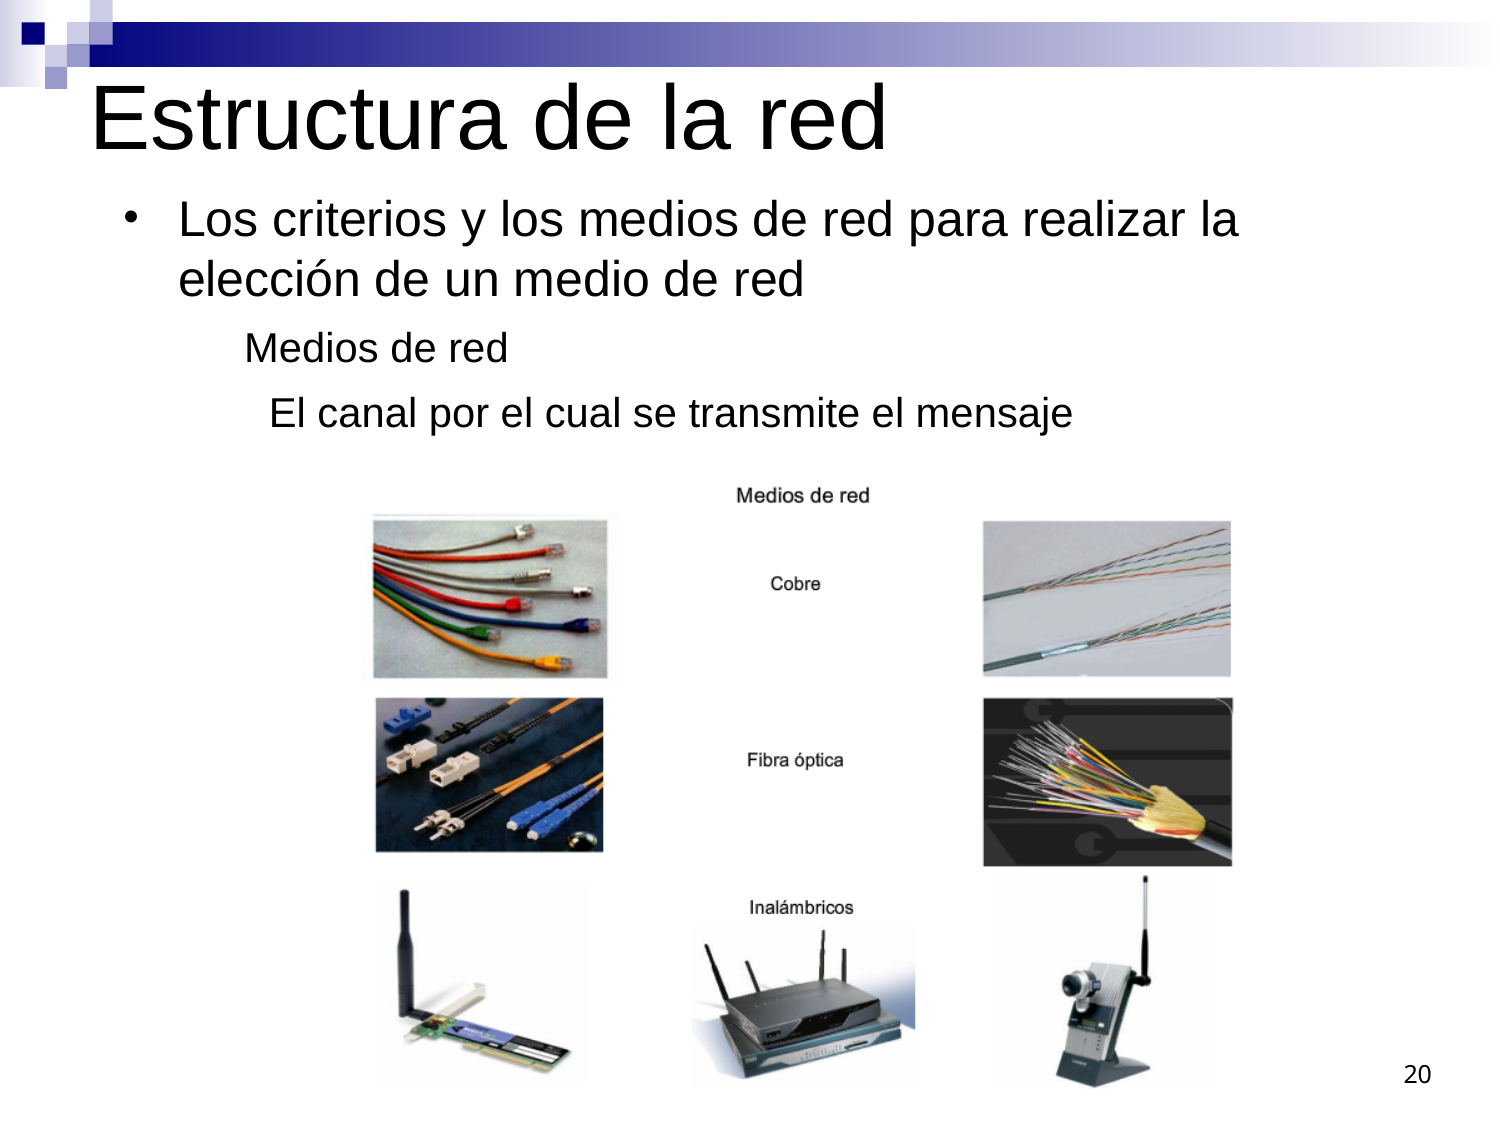

Estructura de la red
Los criterios y los medios de red para realizar la elección de un medio de red
Medios de red
	El canal por el cual se transmite el mensaje